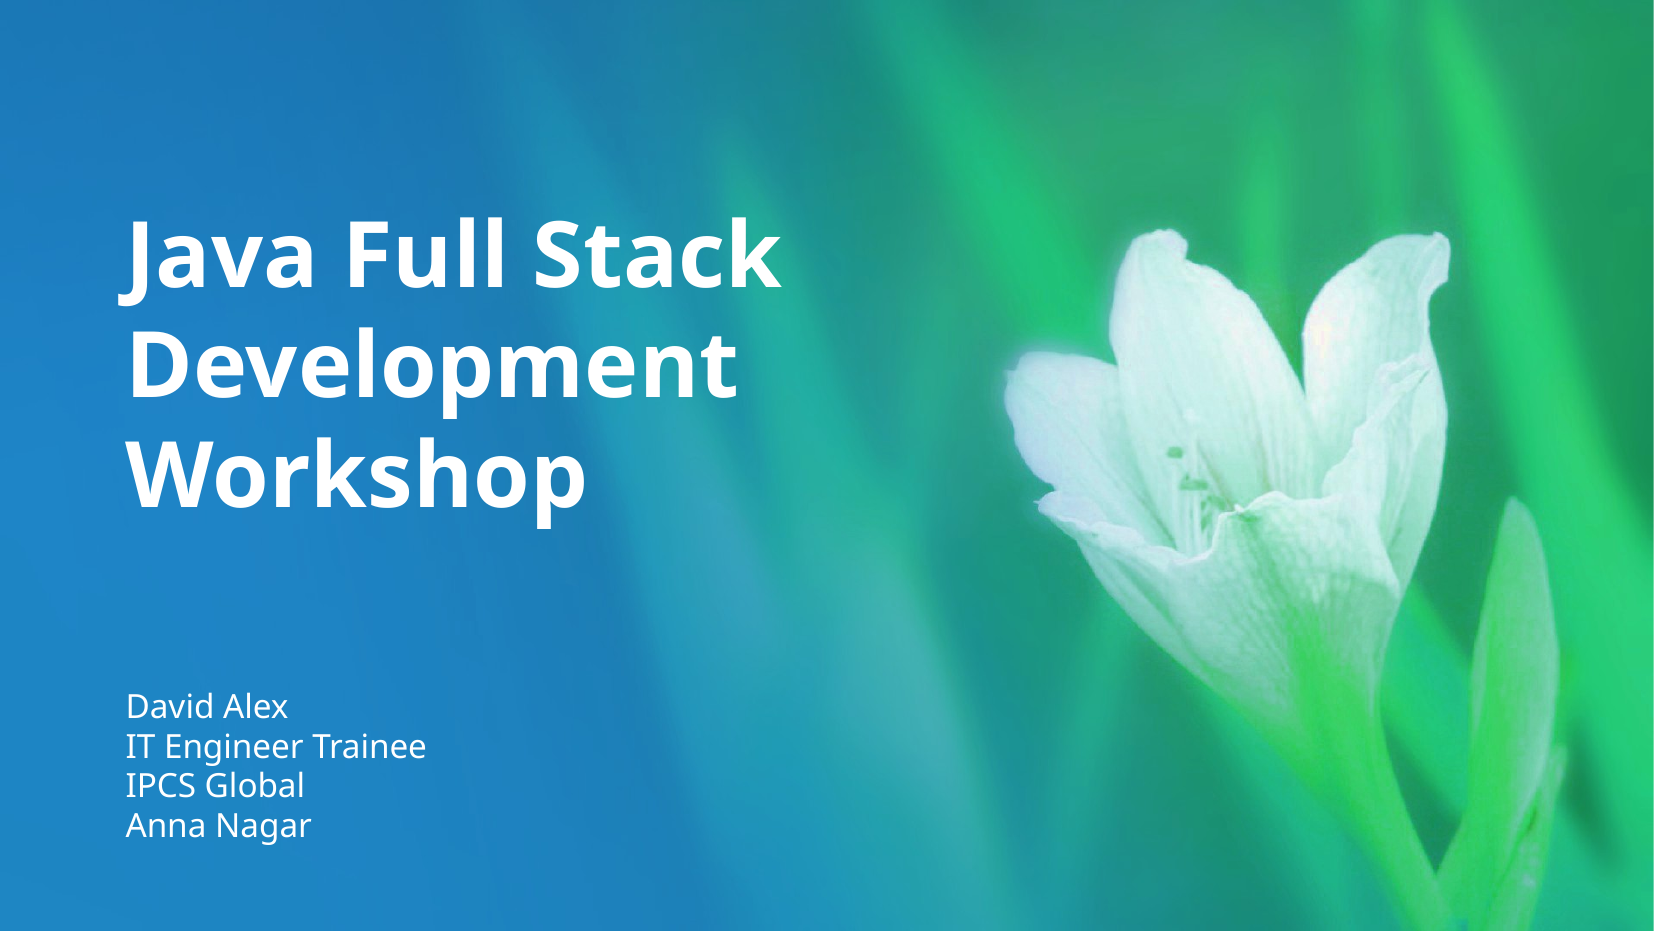

Java Full Stack Development Workshop
David Alex
IT Engineer Trainee
IPCS Global
Anna Nagar